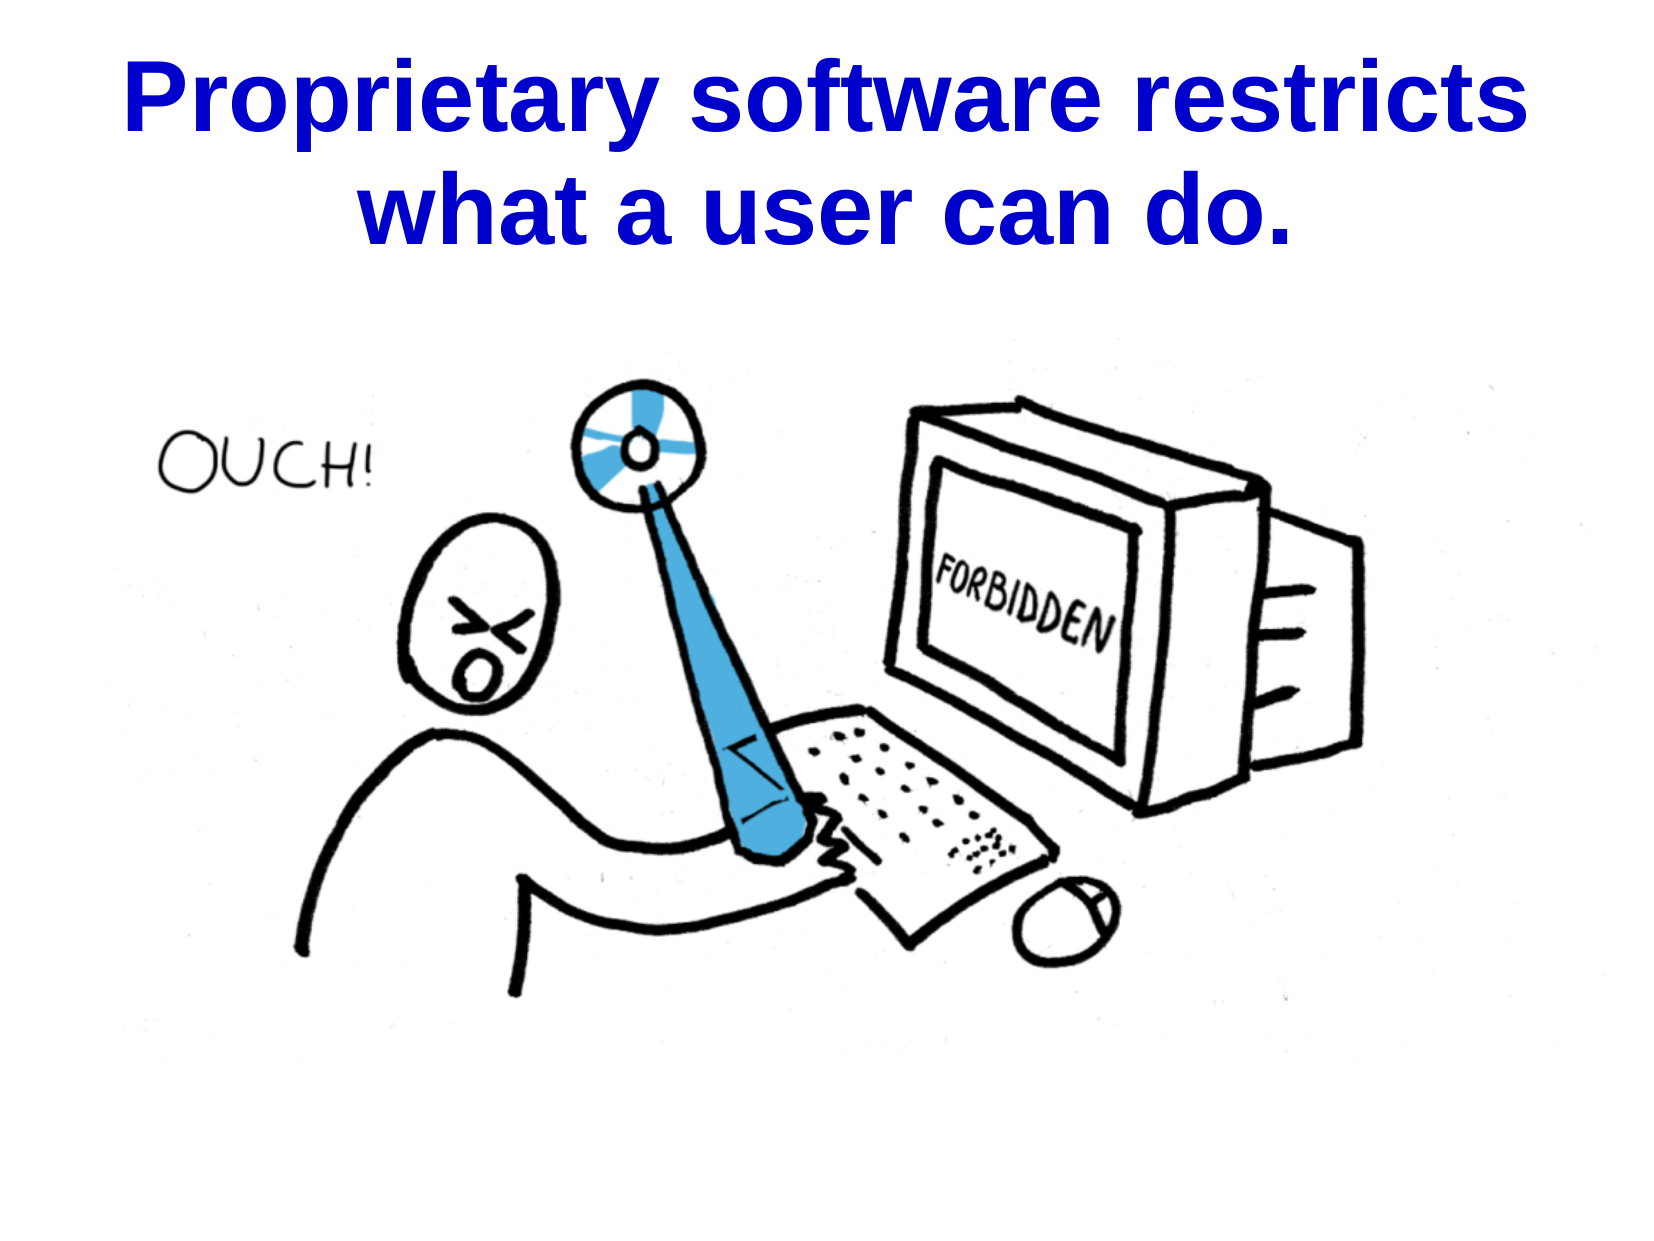

# Proprietary software restricts what a user can do.